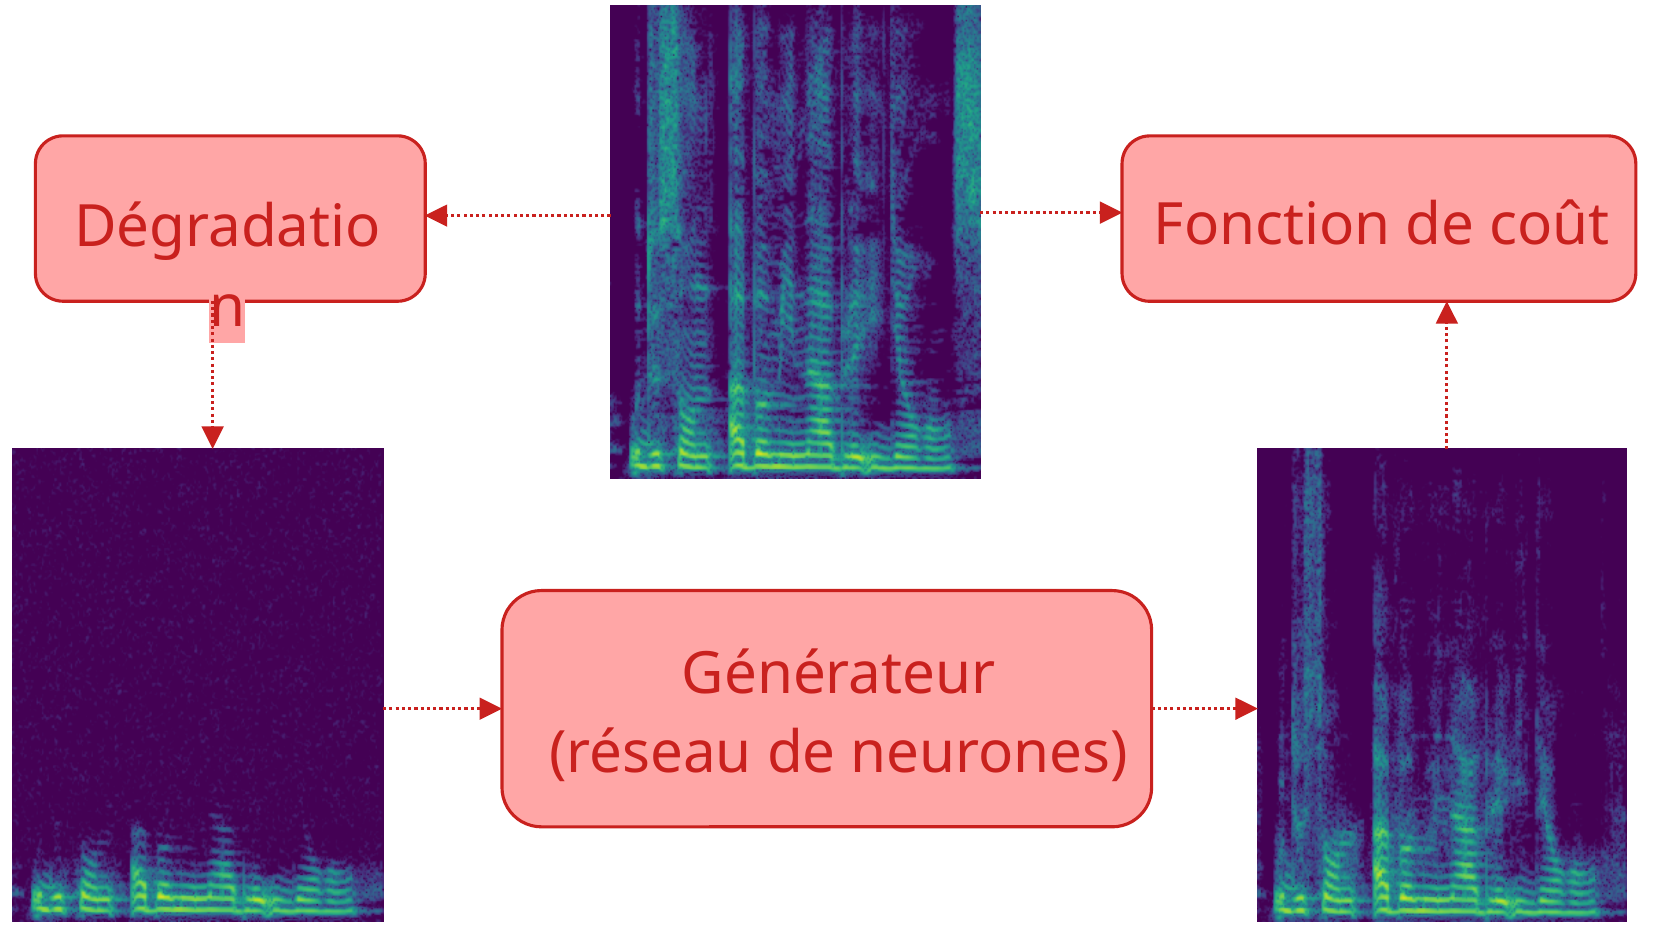

Fonction de coût
Dégradation
Générateur
(réseau de neurones)